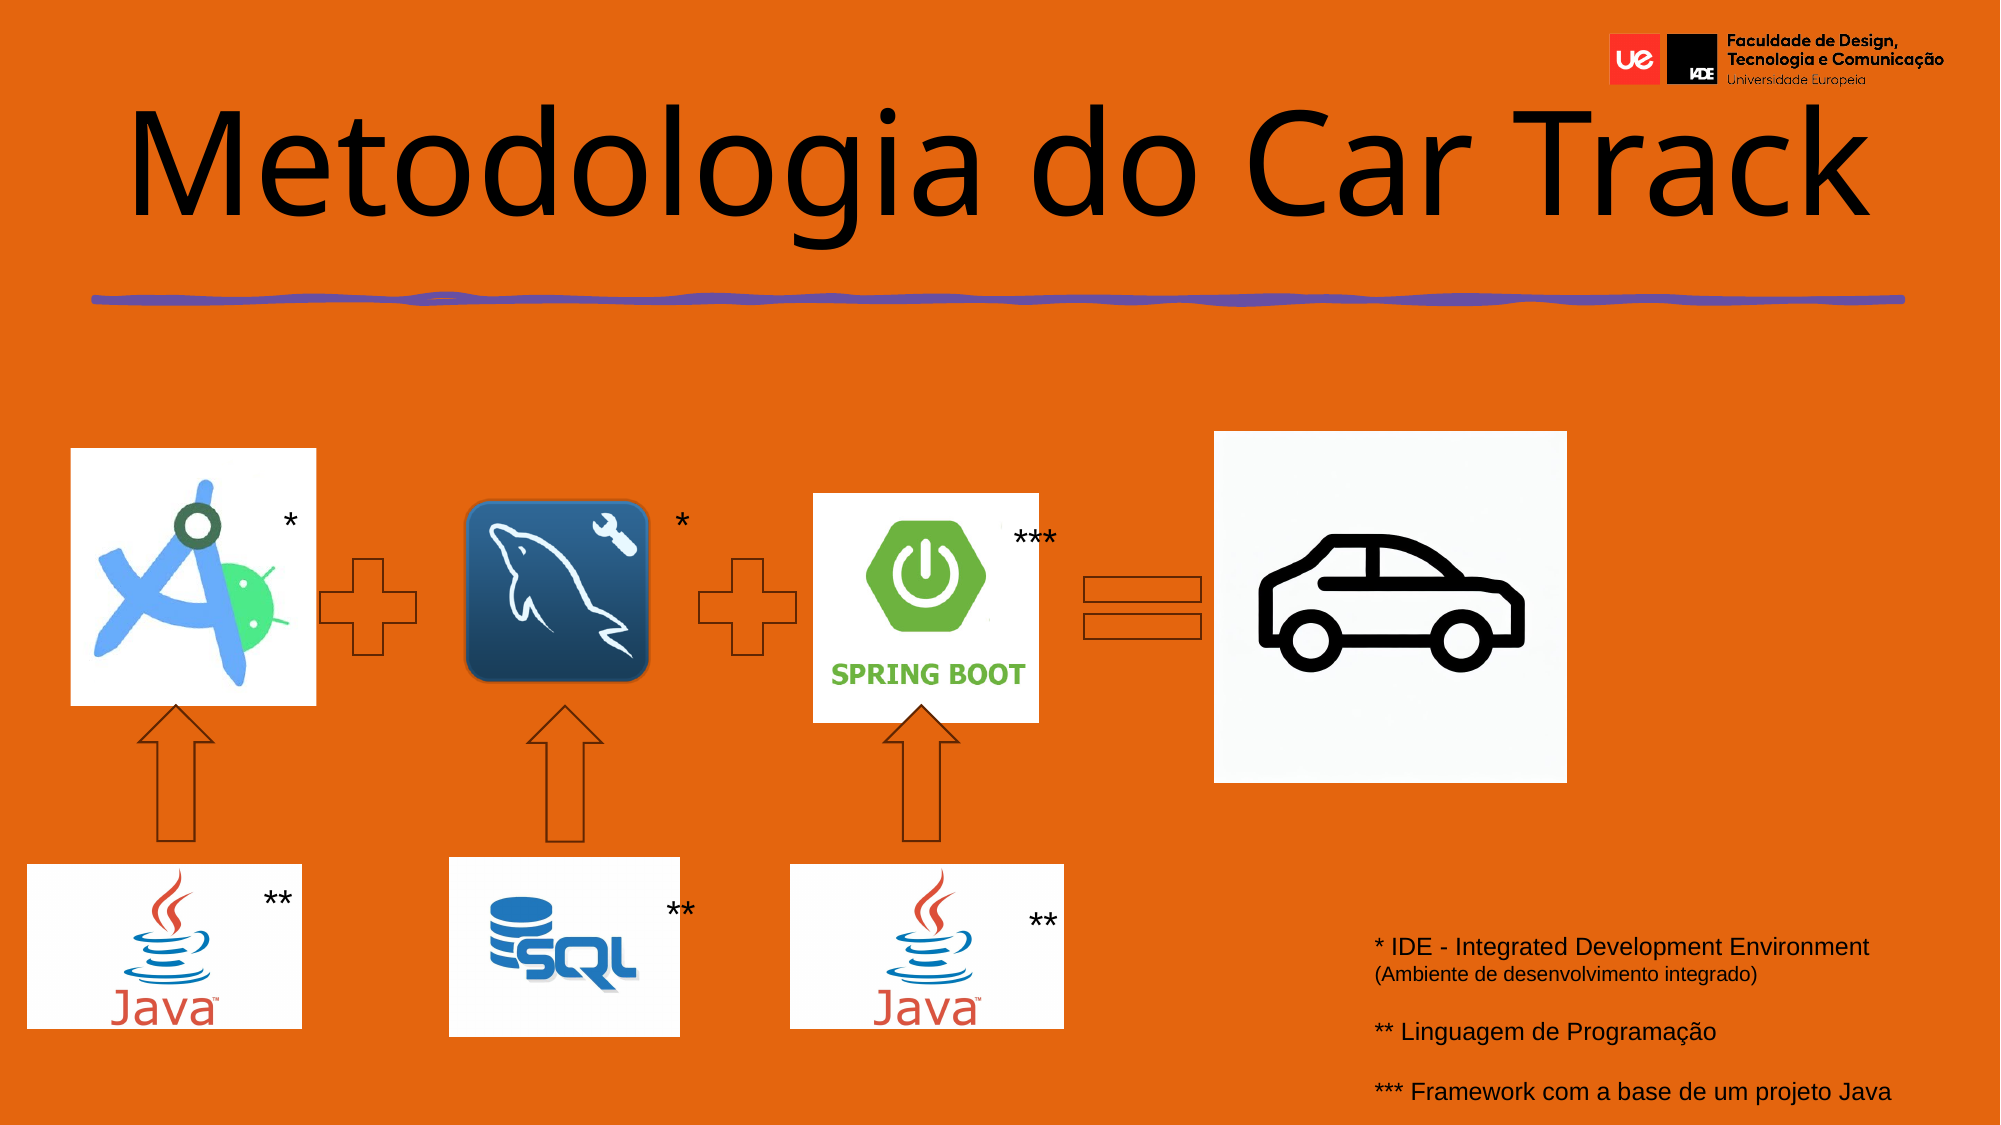

# Metodologia do Car Track
*
*
***
**
**
**
* IDE - Integrated Development Environment
(Ambiente de desenvolvimento integrado)
** Linguagem de Programação
*** Framework com a base de um projeto Java